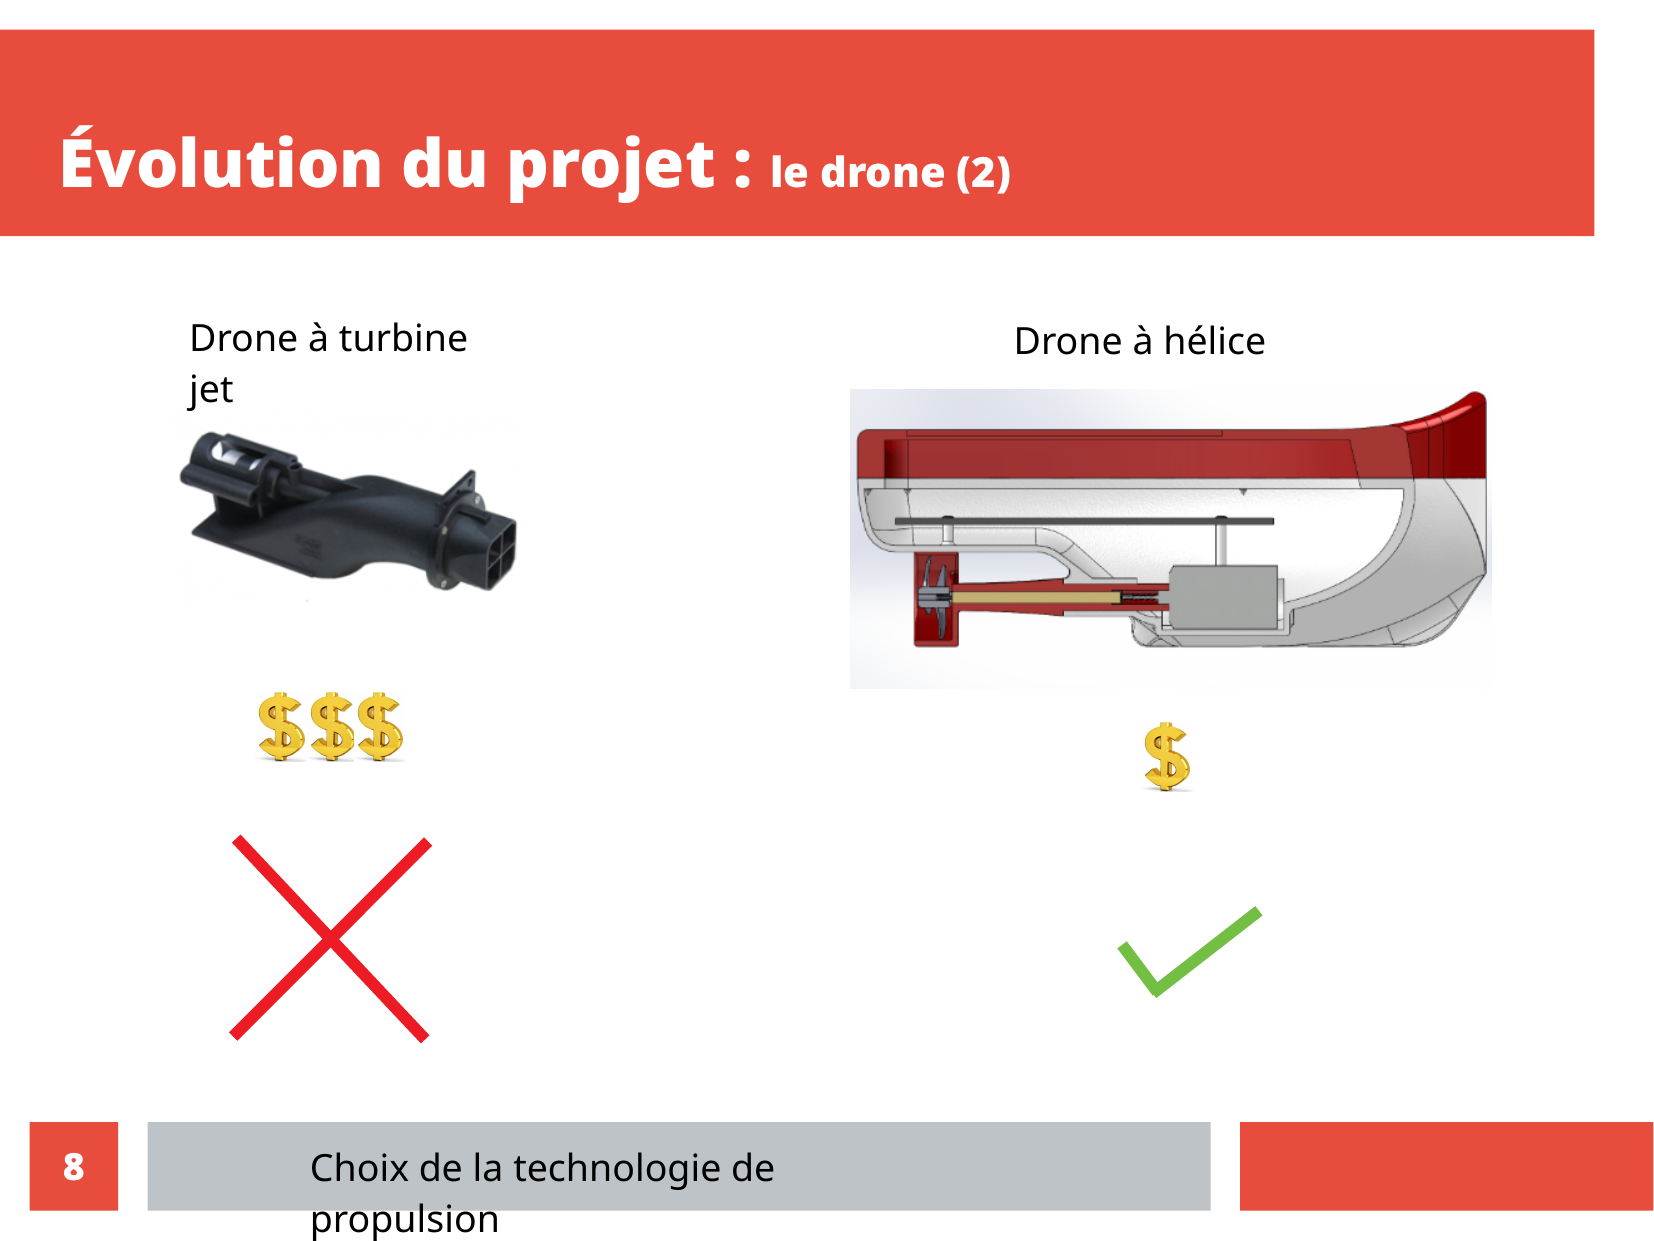

# Évolution du projet : le drone (2)
Drone à turbine jet
Drone à hélice
8
Choix de la technologie de propulsion